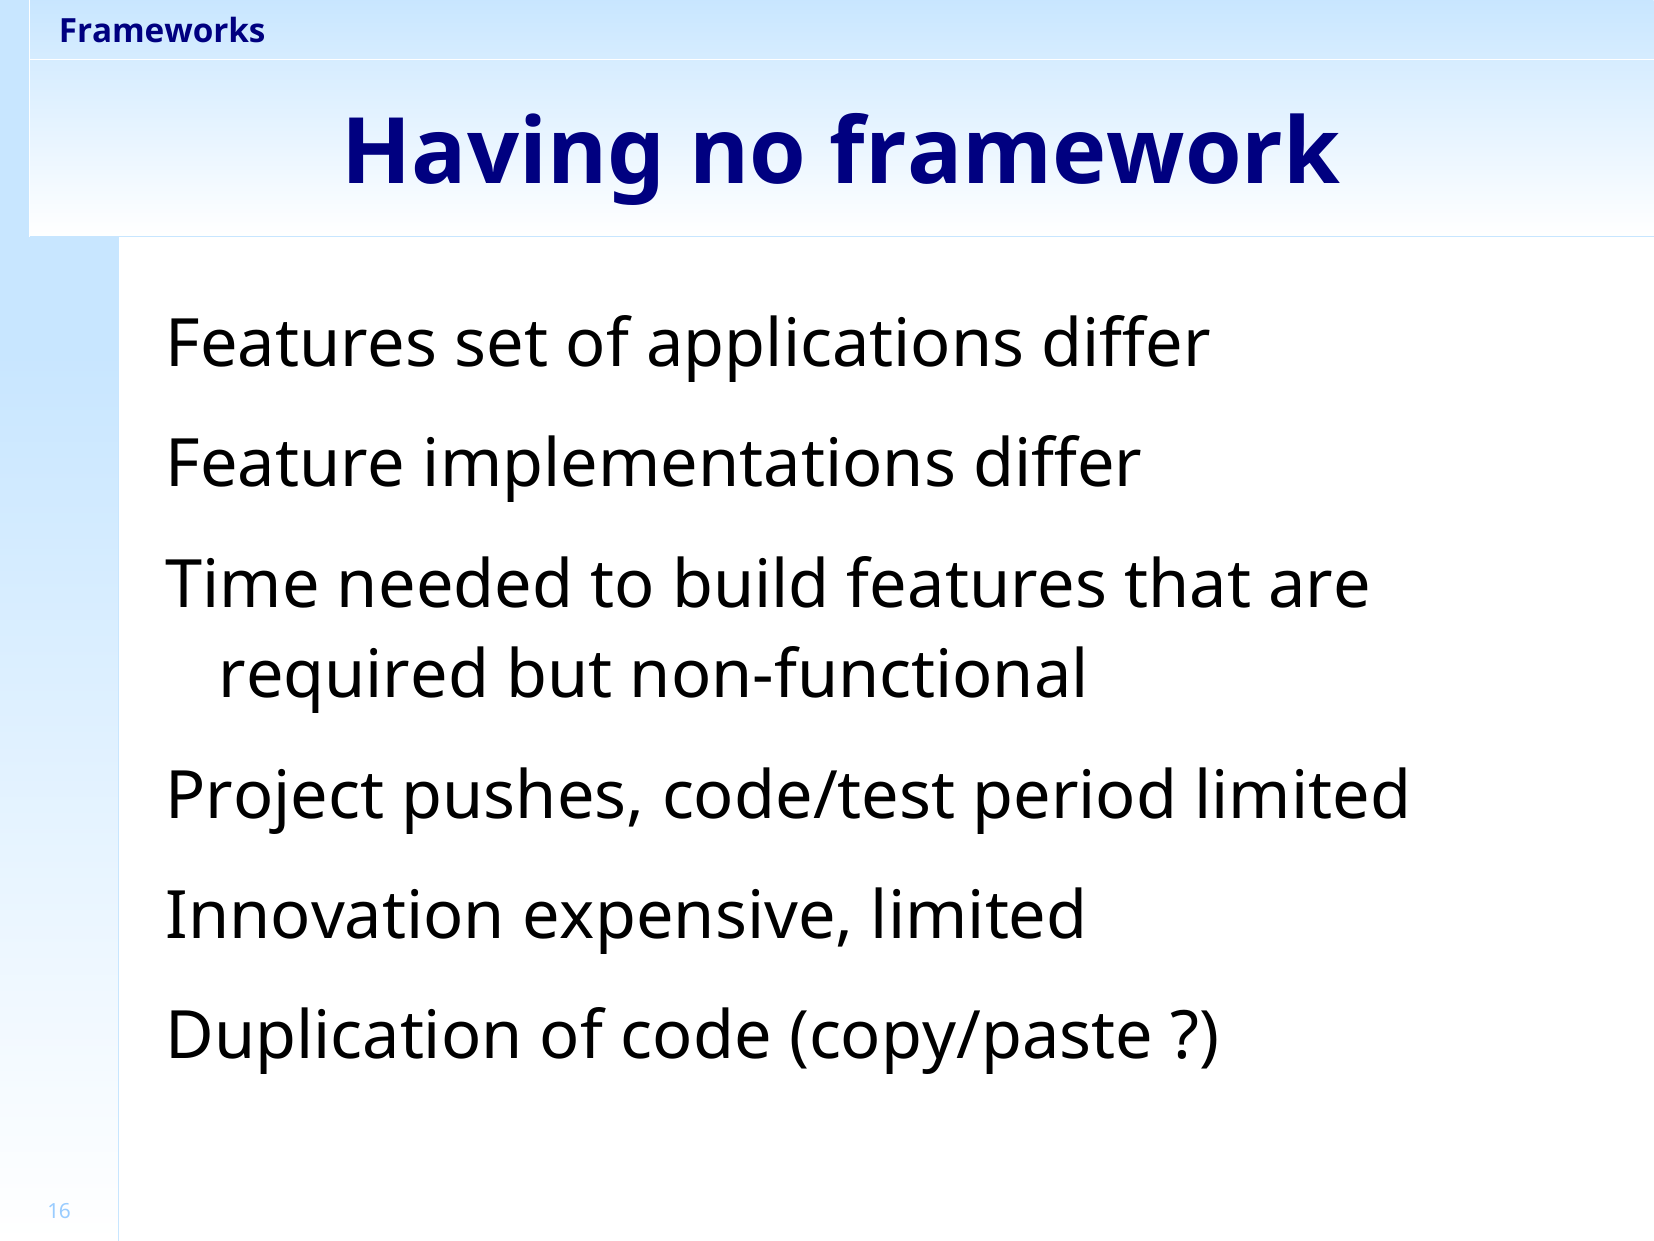

Frameworks
# Having no framework
Features set of applications differ
Feature implementations differ
Time needed to build features that are required but non-functional
Project pushes, code/test period limited
Innovation expensive, limited
Duplication of code (copy/paste ?)